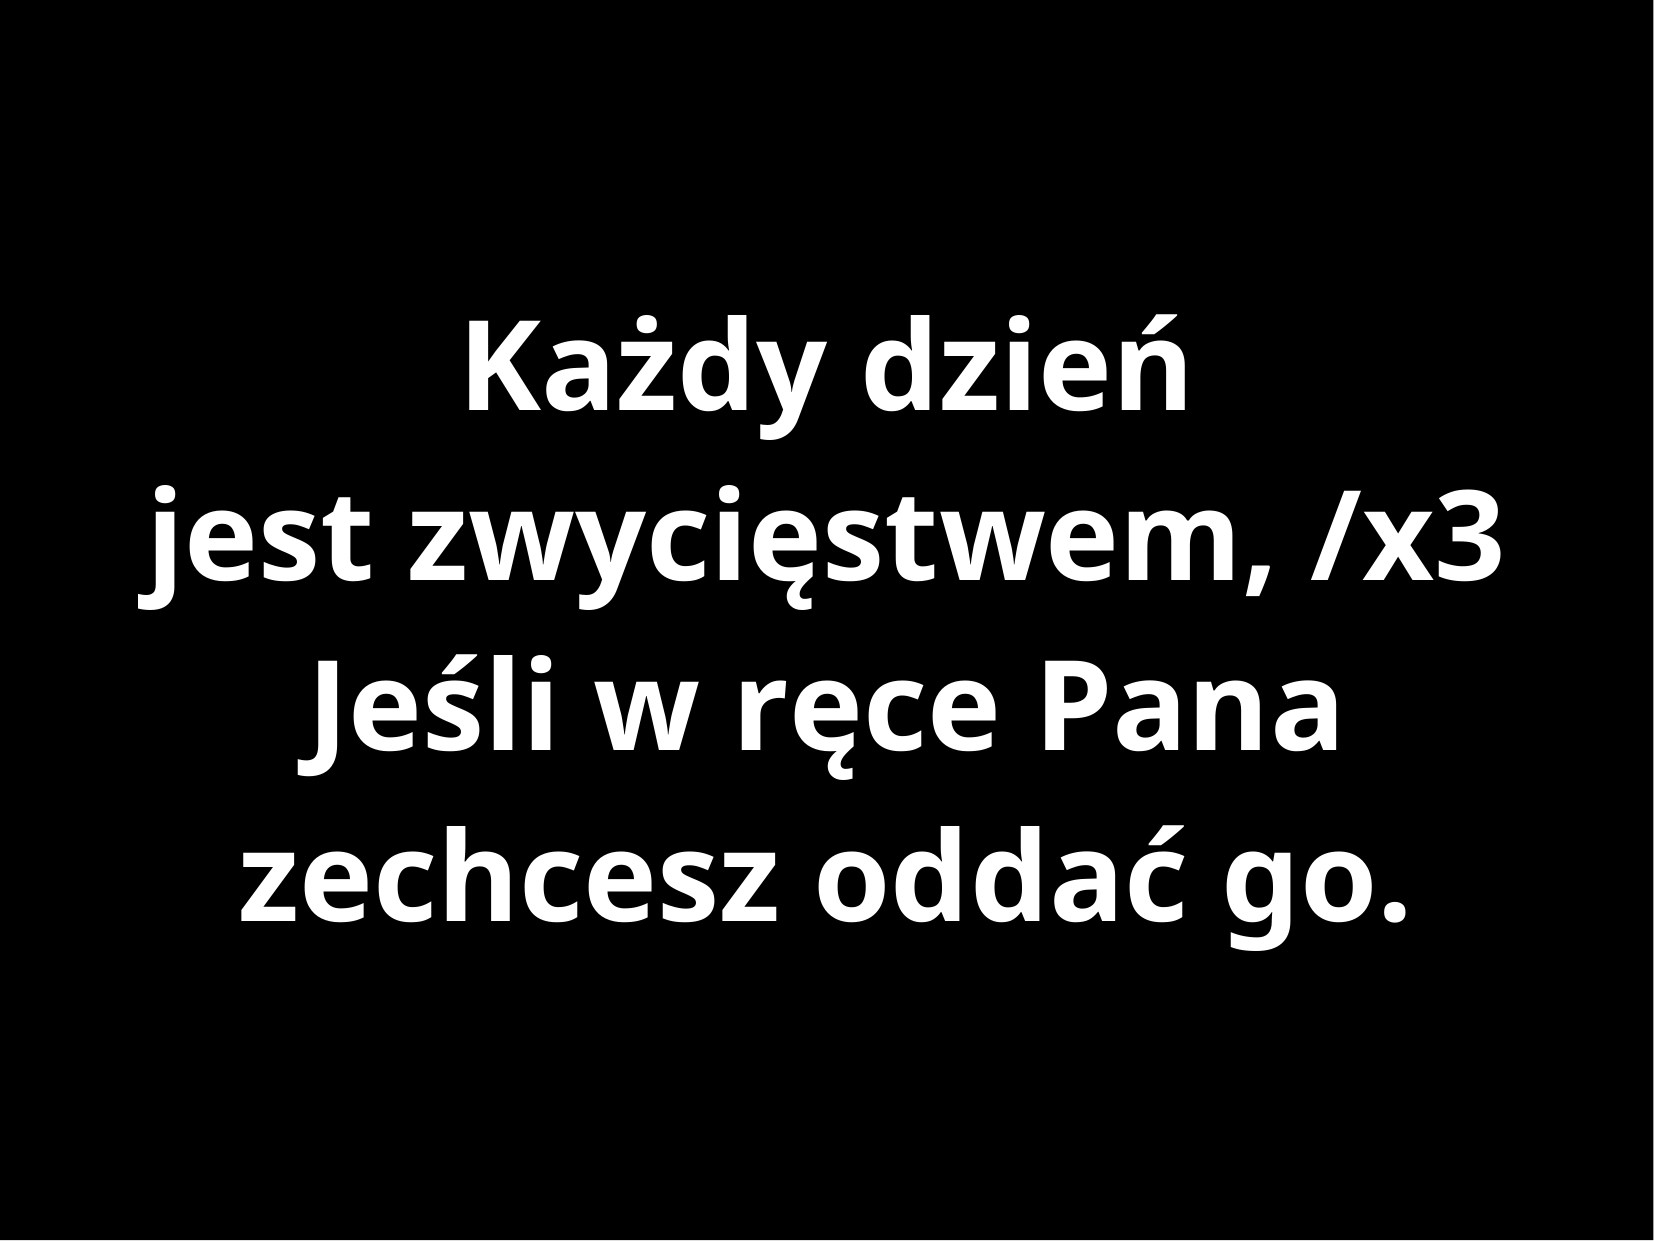

# Każdy dzień jest zwycięstwem, /x3 Jeśli w ręce Pana zechcesz oddać go.